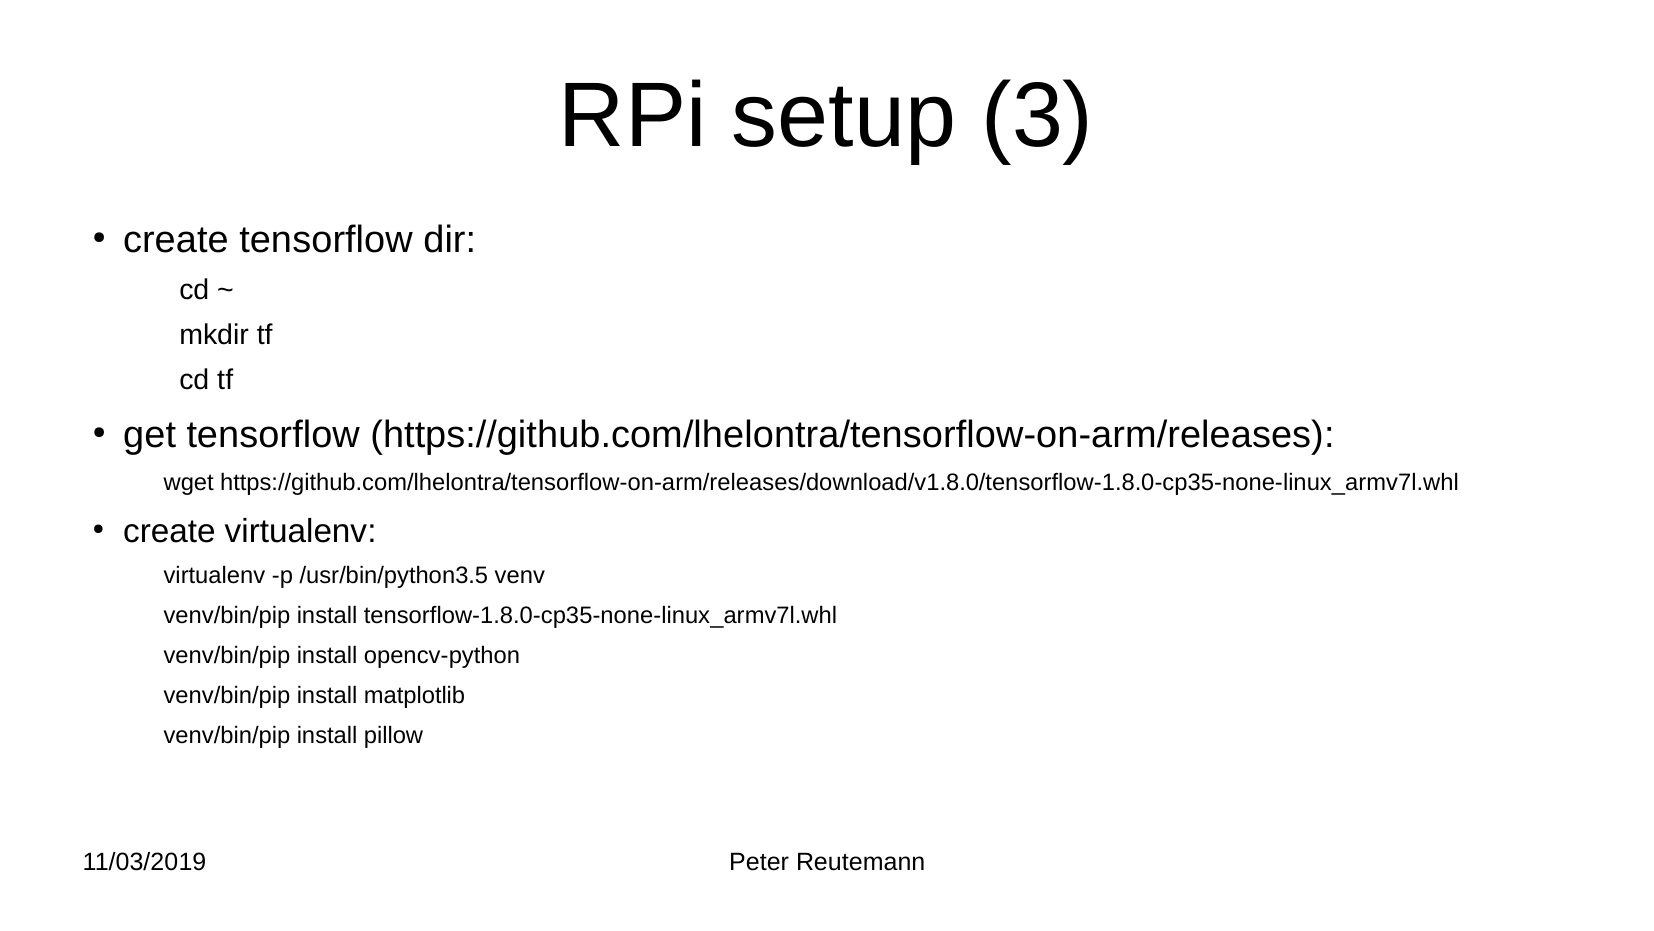

# RPi setup (3)
create tensorflow dir:
 cd ~
 mkdir tf
 cd tf
get tensorflow (https://github.com/lhelontra/tensorflow-on-arm/releases):
wget https://github.com/lhelontra/tensorflow-on-arm/releases/download/v1.8.0/tensorflow-1.8.0-cp35-none-linux_armv7l.whl
create virtualenv:
virtualenv -p /usr/bin/python3.5 venv
venv/bin/pip install tensorflow-1.8.0-cp35-none-linux_armv7l.whl
venv/bin/pip install opencv-python
venv/bin/pip install matplotlib
venv/bin/pip install pillow
11/03/2019
Peter Reutemann